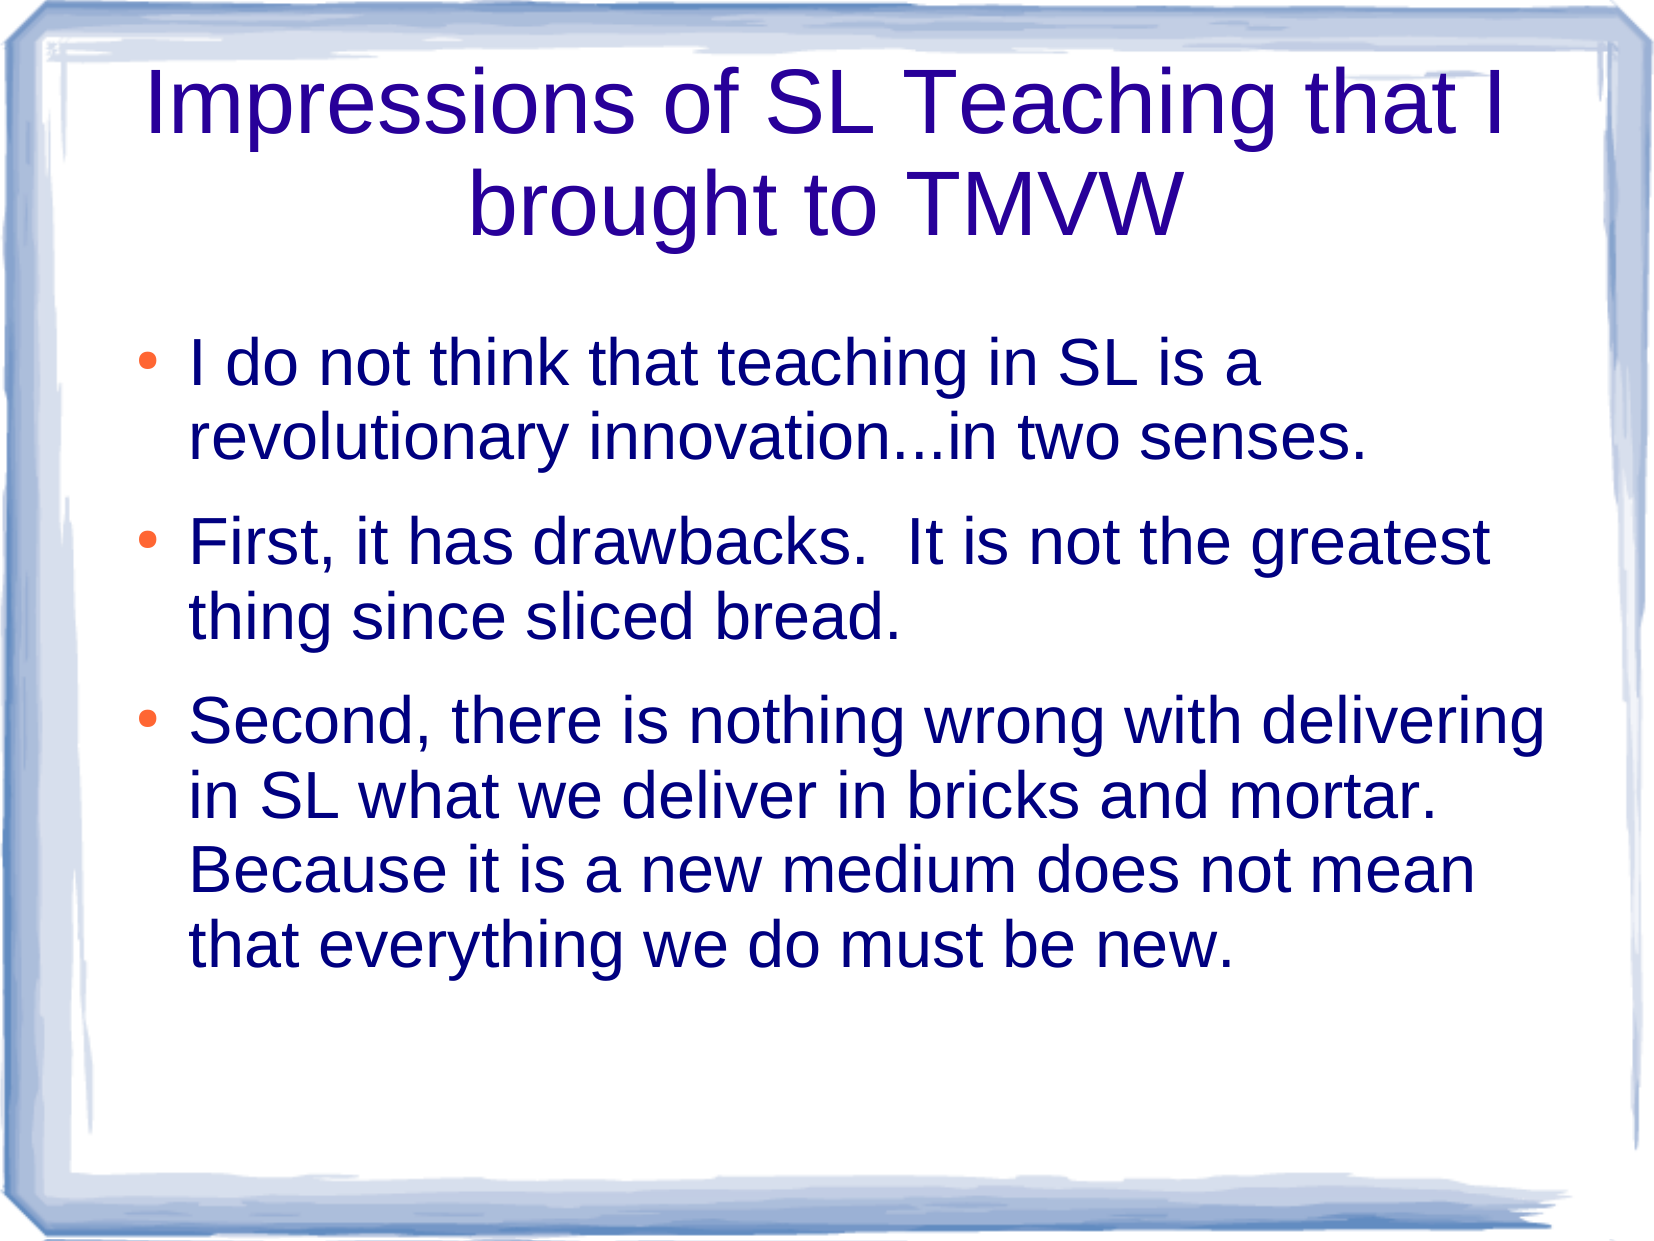

# Impressions of SL Teaching that I brought to TMVW
I do not think that teaching in SL is a revolutionary innovation...in two senses.
First, it has drawbacks. It is not the greatest thing since sliced bread.
Second, there is nothing wrong with delivering in SL what we deliver in bricks and mortar. Because it is a new medium does not mean that everything we do must be new.